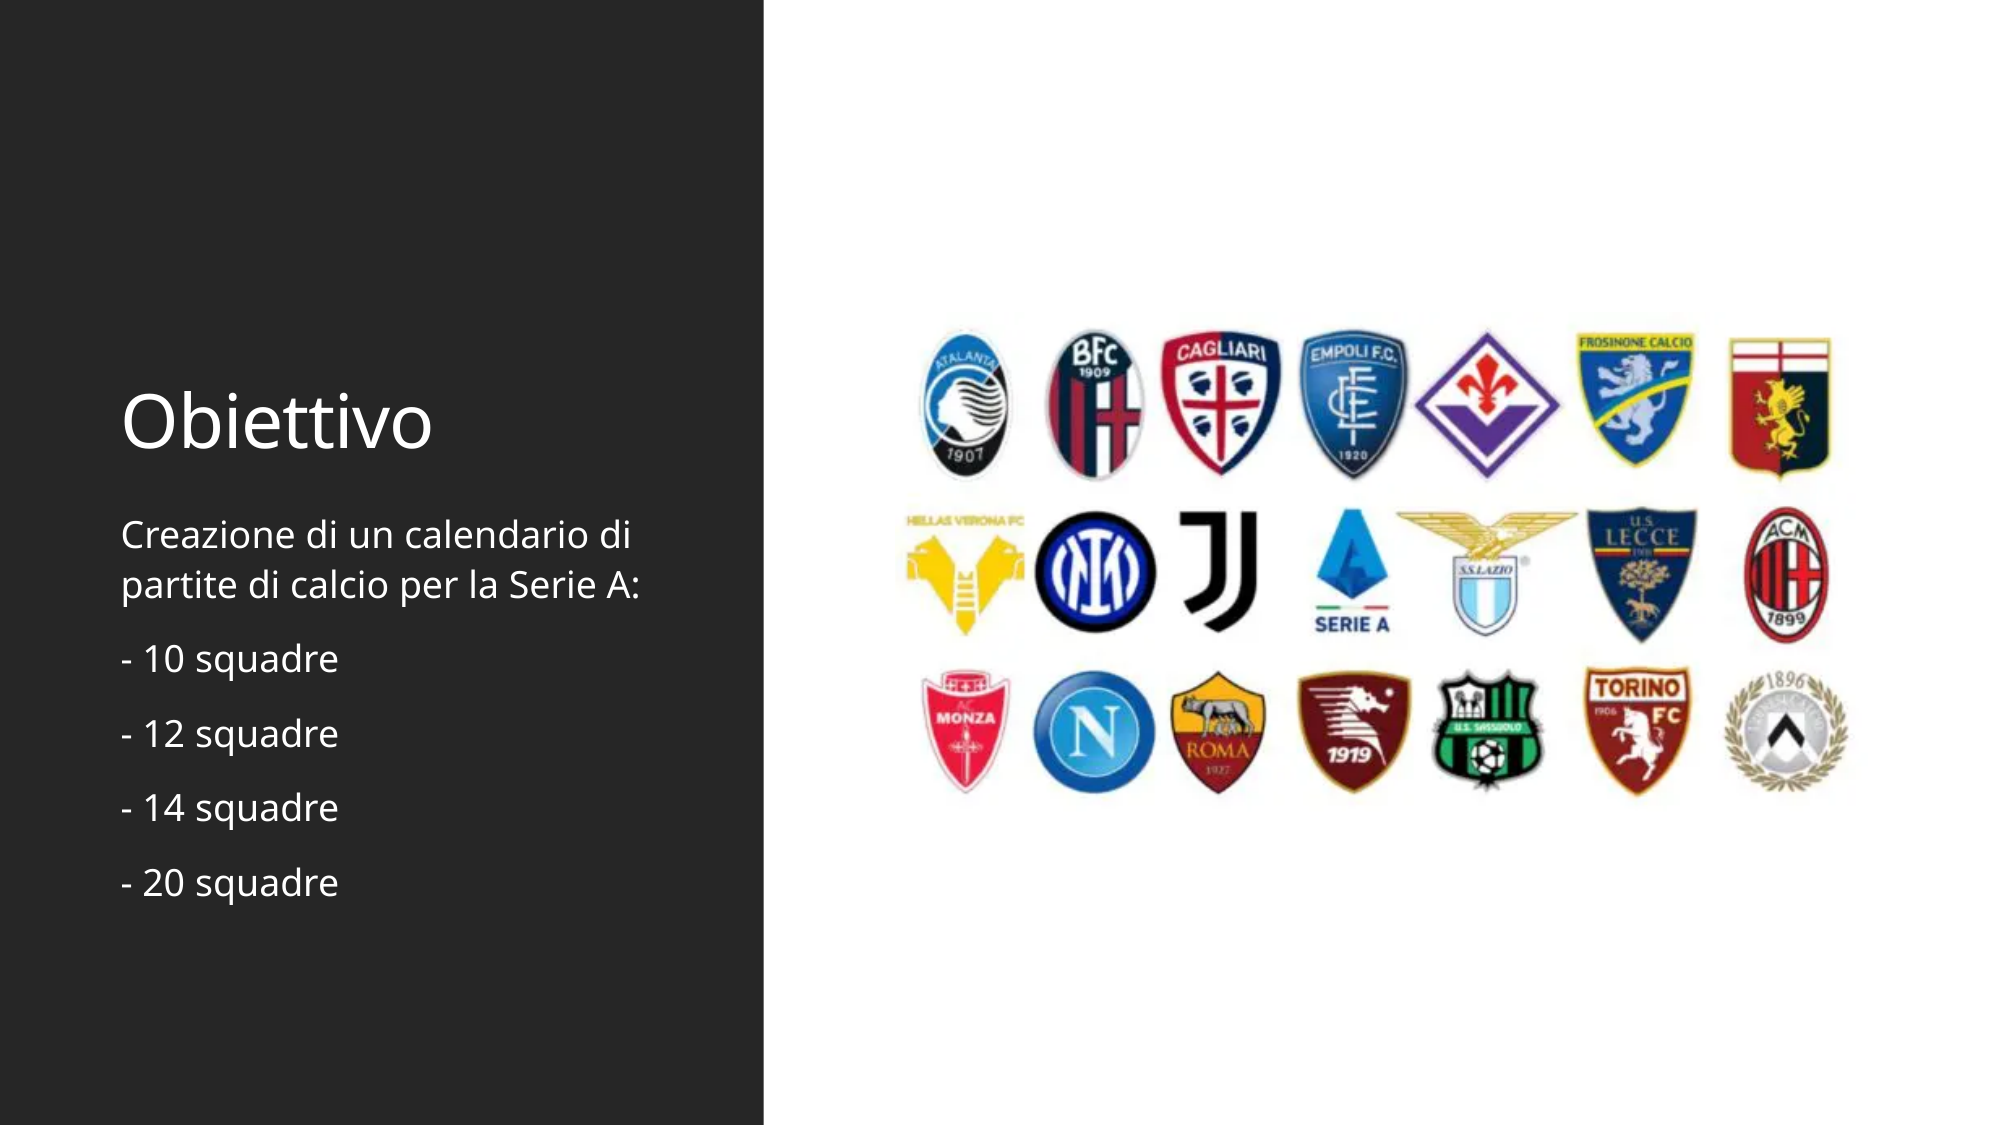

# Obiettivo
Creazione di un calendario di partite di calcio per la Serie A:
- 10 squadre
- 12 squadre
- 14 squadre
- 20 squadre